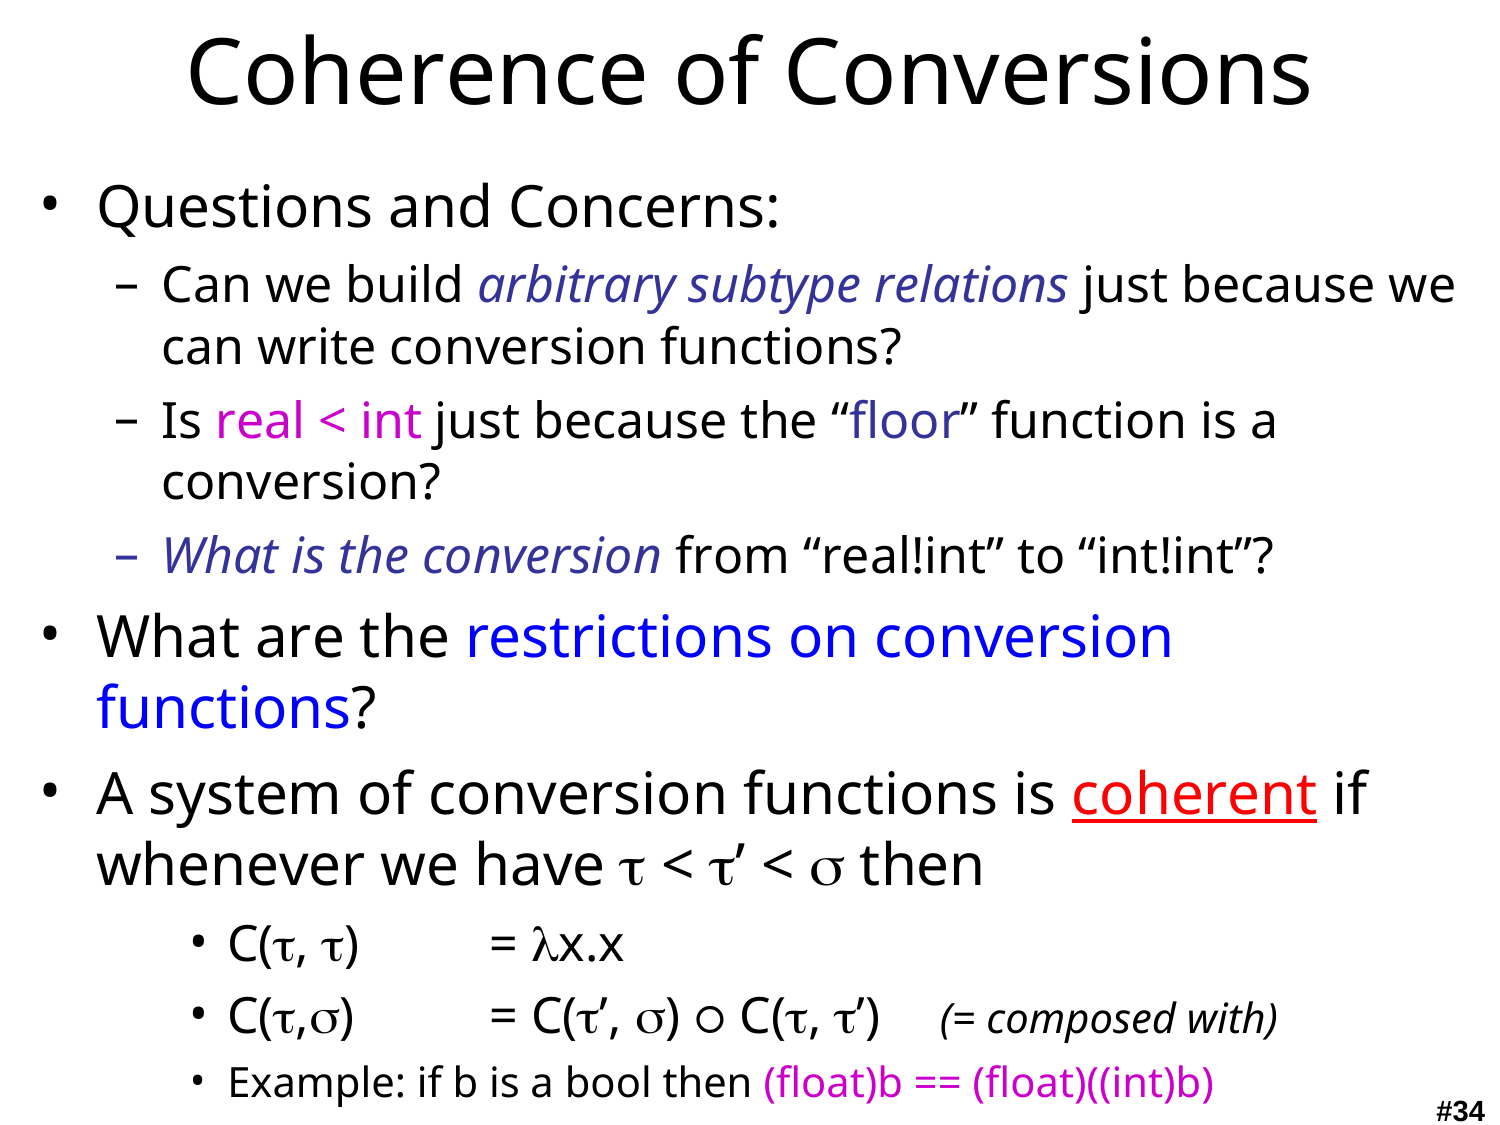

# Coherence of Conversions
Questions and Concerns:
Can we build arbitrary subtype relations just because we can write conversion functions?
Is real < int just because the “floor” function is a conversion?
What is the conversion from “real!int” to “int!int”?
What are the restrictions on conversion functions?
A system of conversion functions is coherent if whenever we have  < ’ <  then
C(, )	= x.x
C(,)	= C(’, )  C(, ’) 	(= composed with)
Example: if b is a bool then (float)b == (float)((int)b)
otherwise we end up with confusing uses of subsumption
34